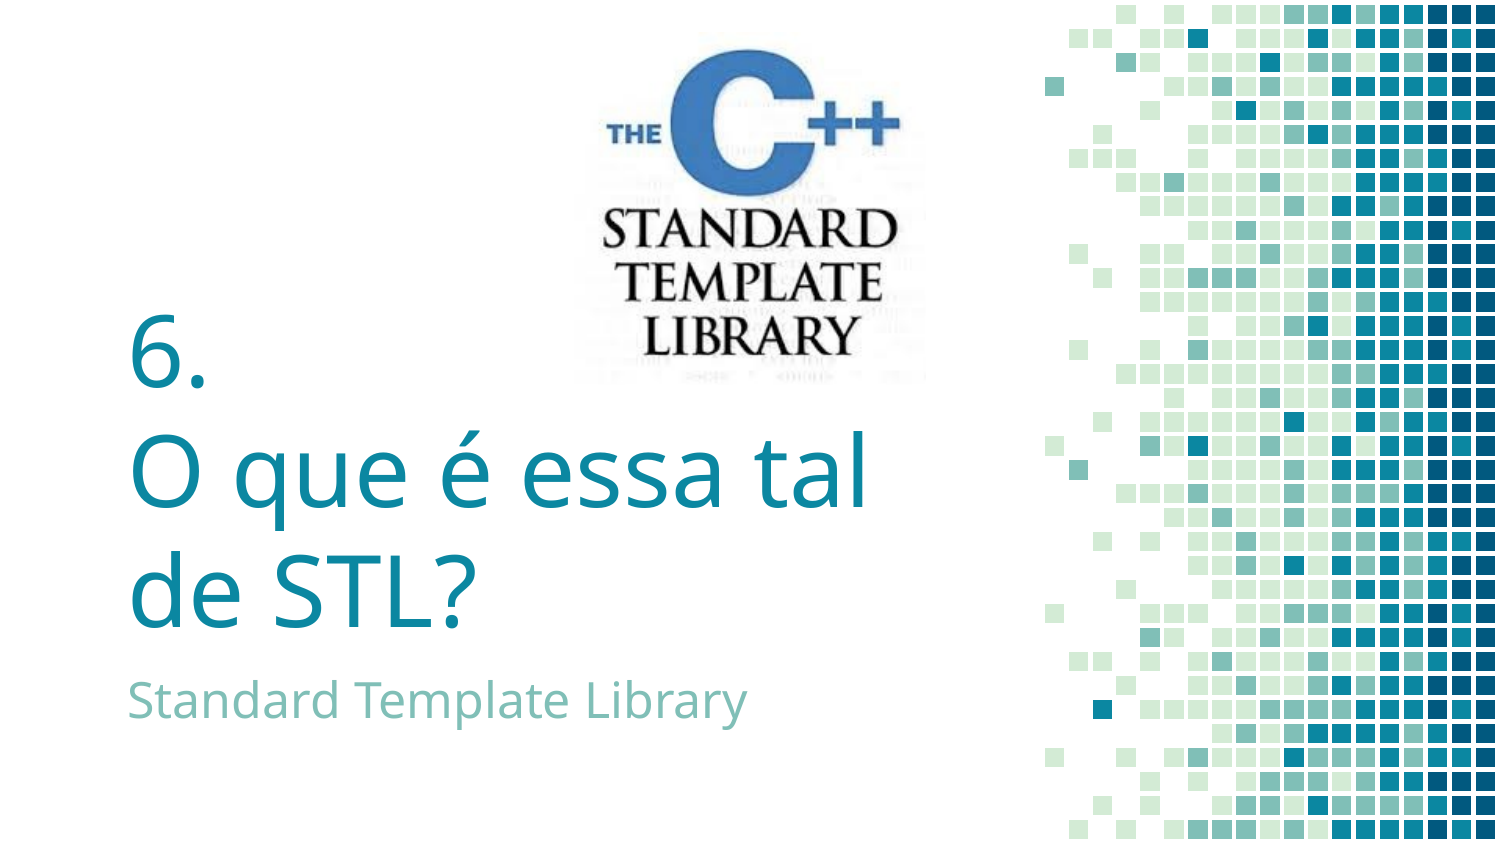

# 6. O que é essa tal de STL?
Standard Template Library